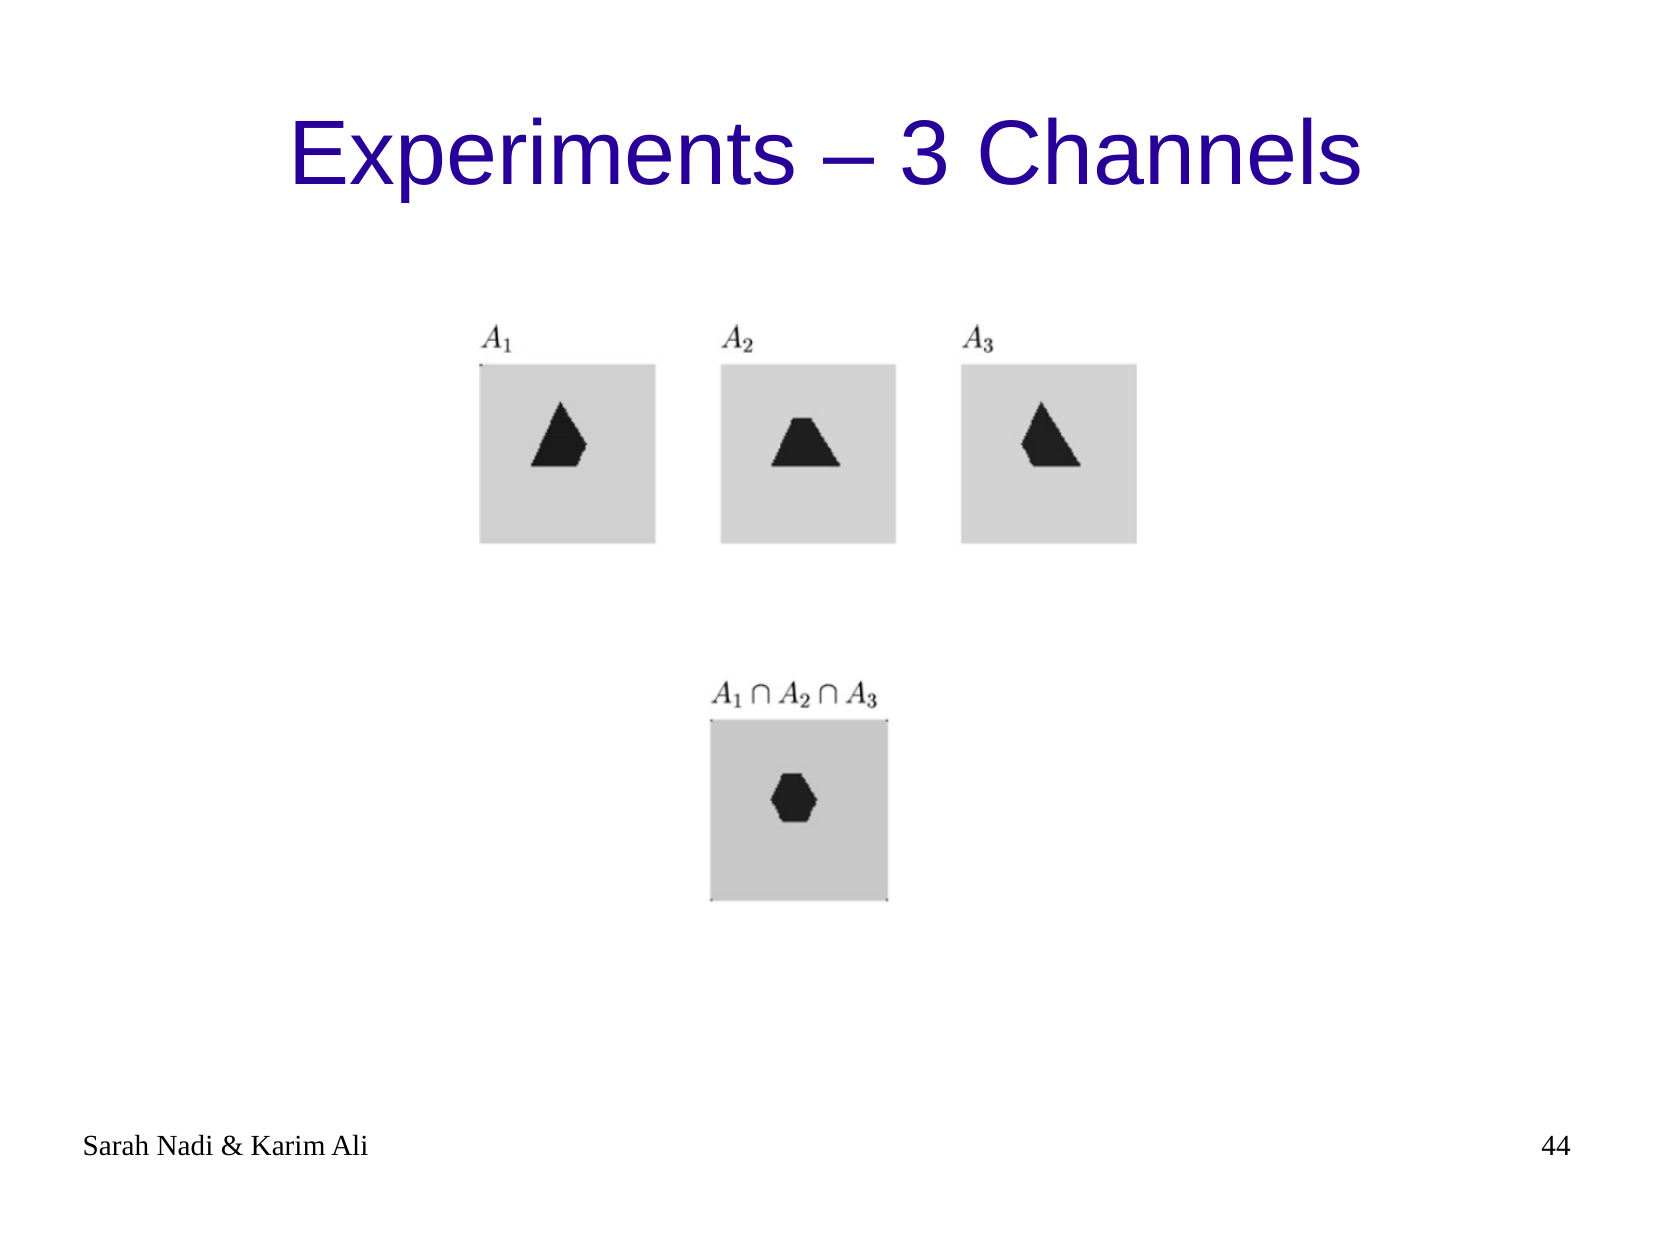

# Experiments – 3 Channels
Sarah Nadi & Karim Ali
44